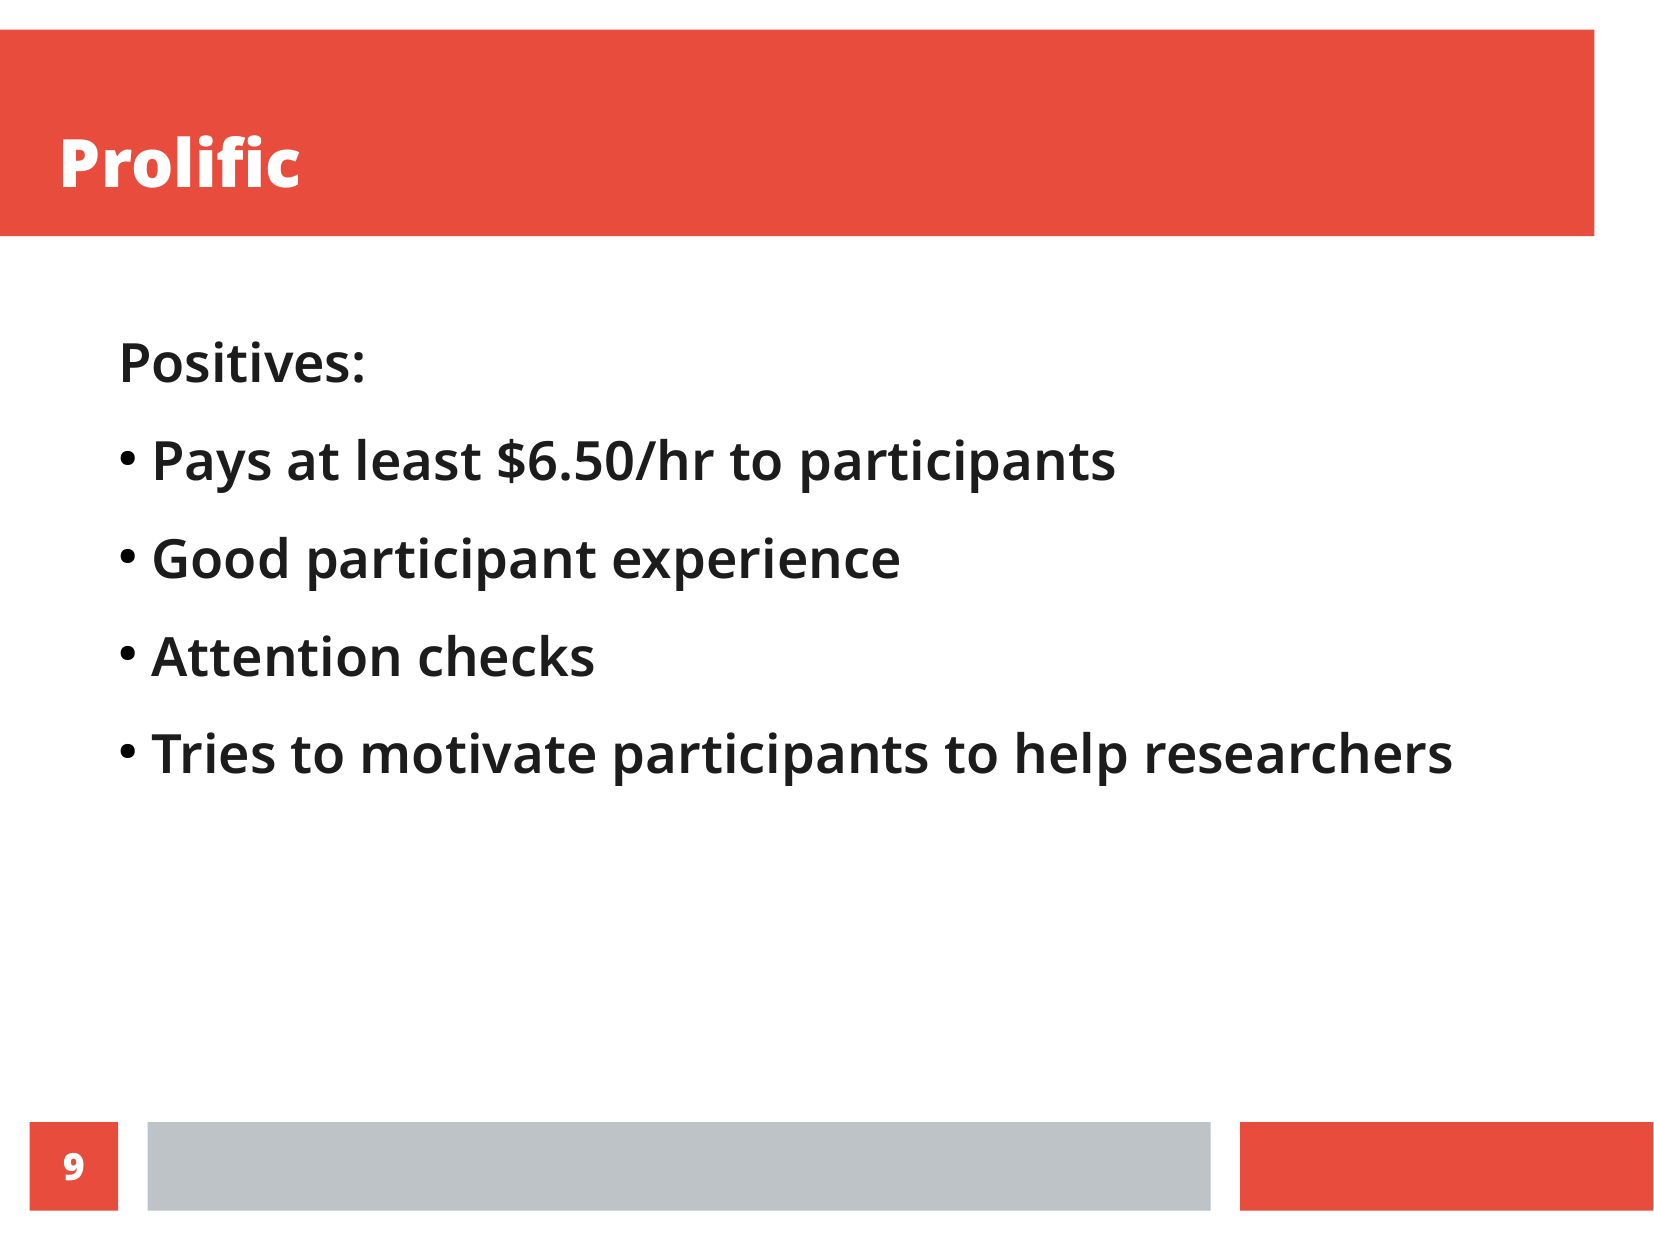

# Prolific
Positives:
 Pays at least $6.50/hr to participants
 Good participant experience
 Attention checks
 Tries to motivate participants to help researchers
9